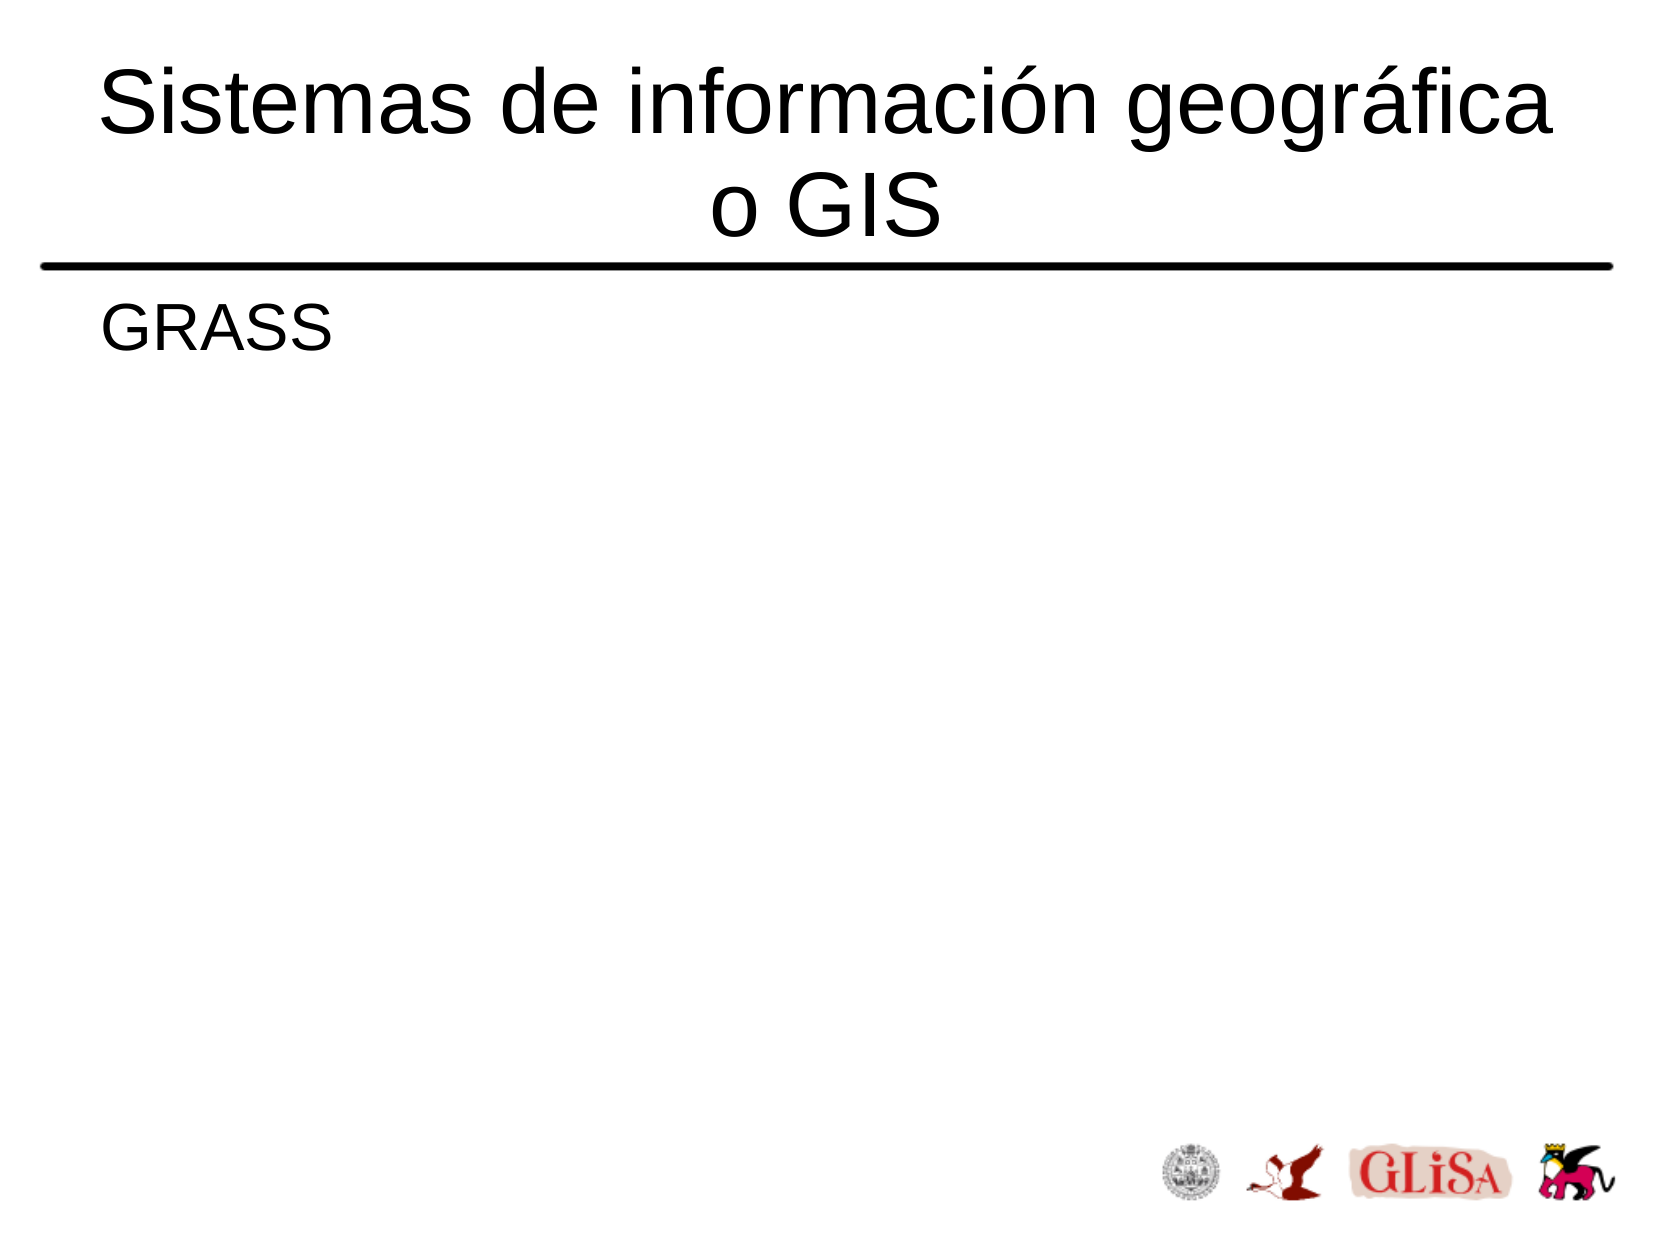

# Sistemas de información geográfica o GIS
GRASS